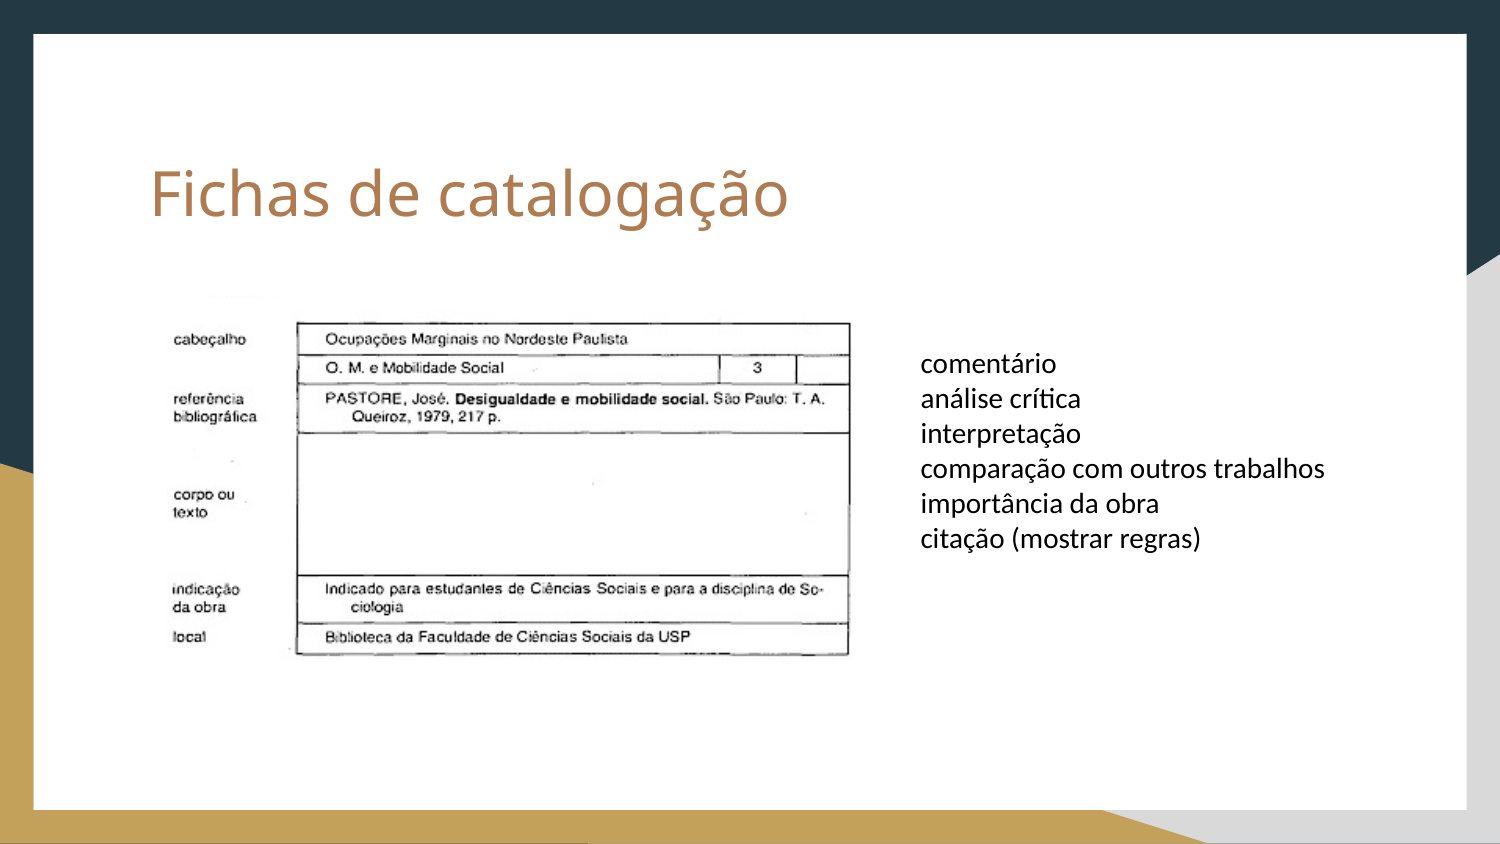

# Fichas de catalogação
comentário
análise crítica
interpretação
comparação com outros trabalhos
importância da obra
citação (mostrar regras)